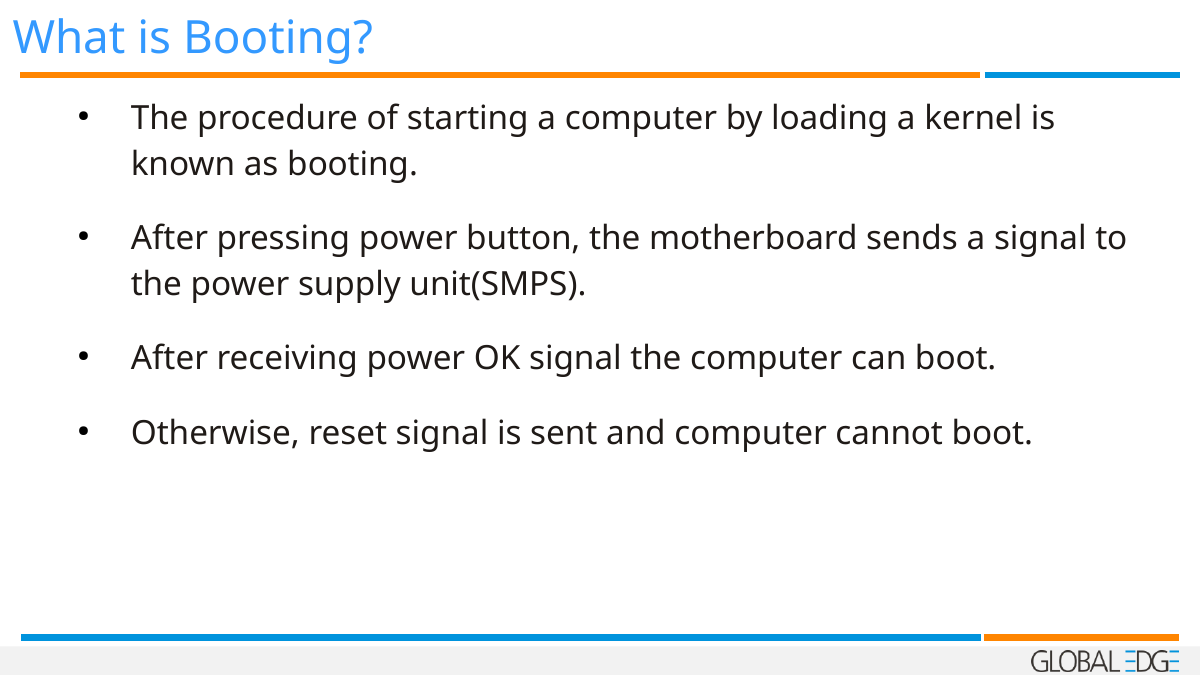

# What is Booting?
The procedure of starting a computer by loading a kernel is known as booting.
After pressing power button, the motherboard sends a signal to the power supply unit(SMPS).
After receiving power OK signal the computer can boot.
Otherwise, reset signal is sent and computer cannot boot.